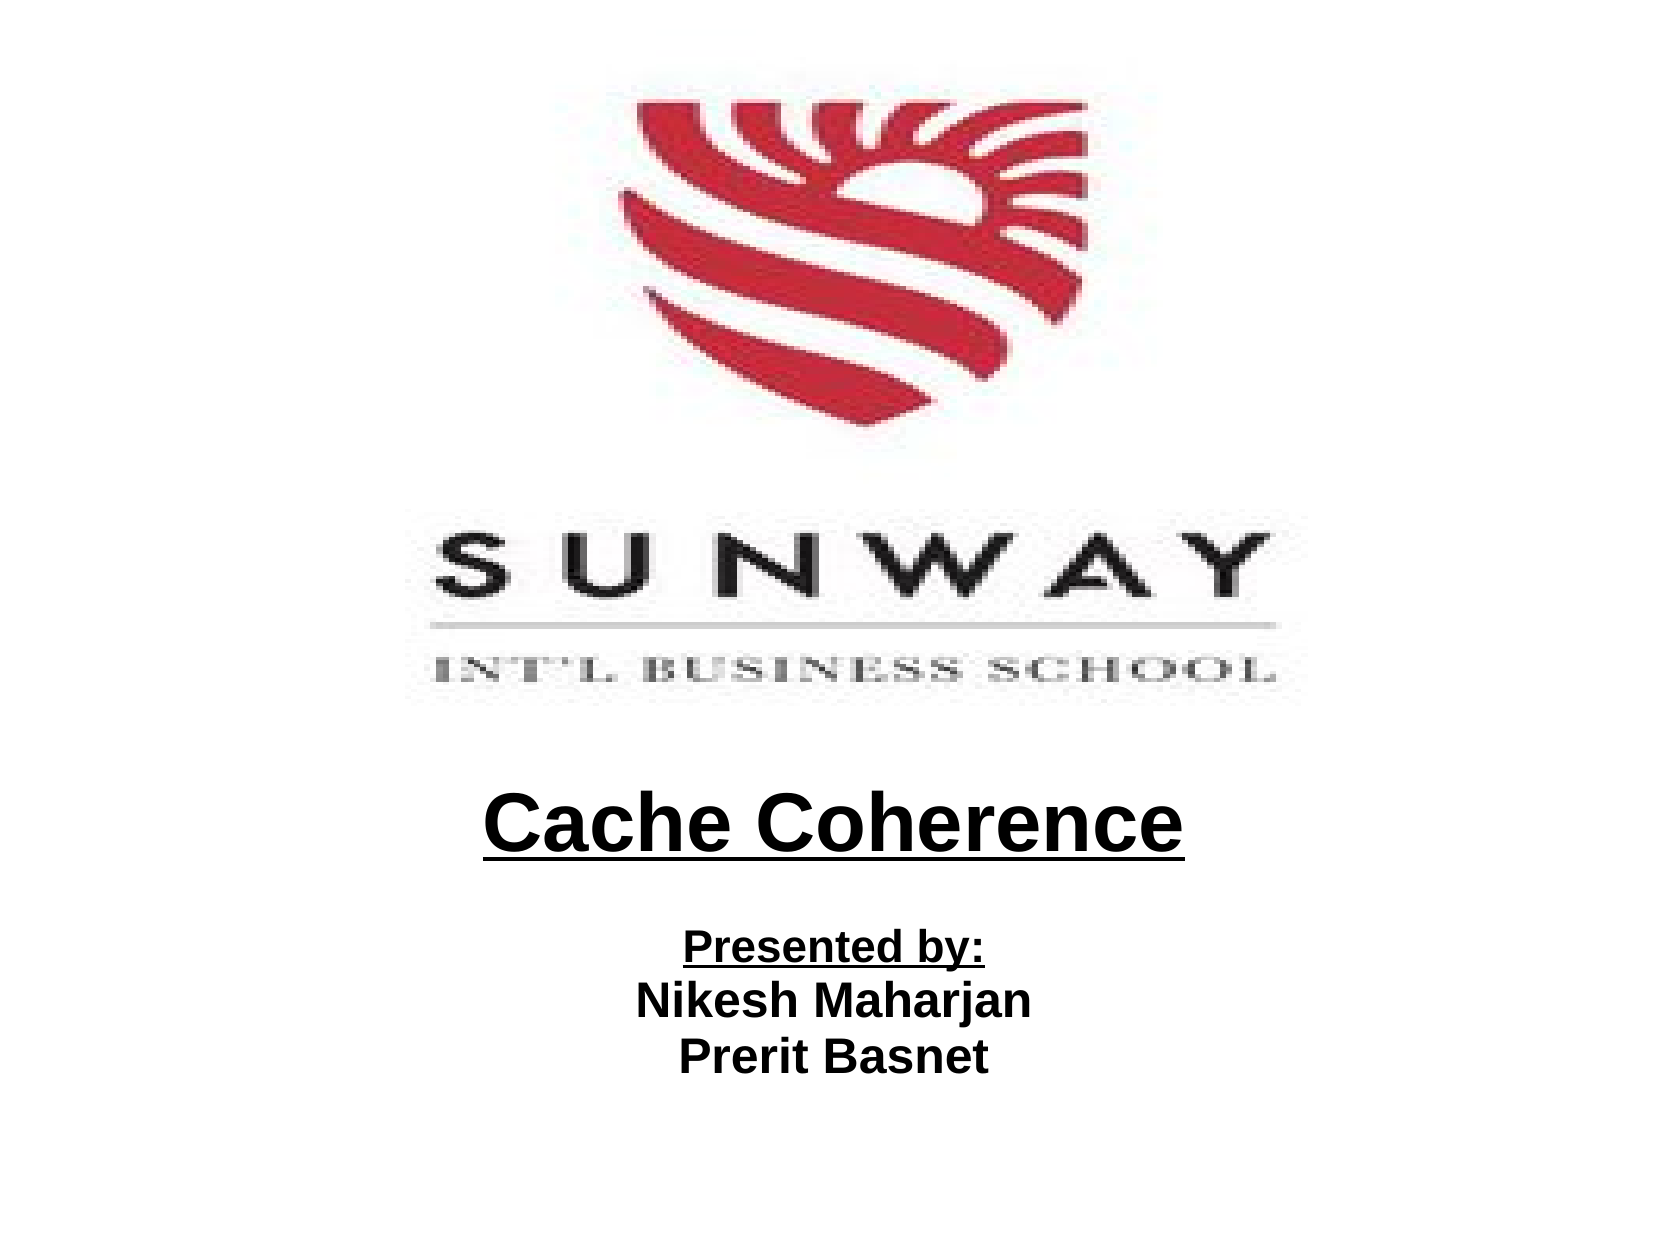

# Cache Coherence
Presented by:
Nikesh Maharjan
Prerit Basnet